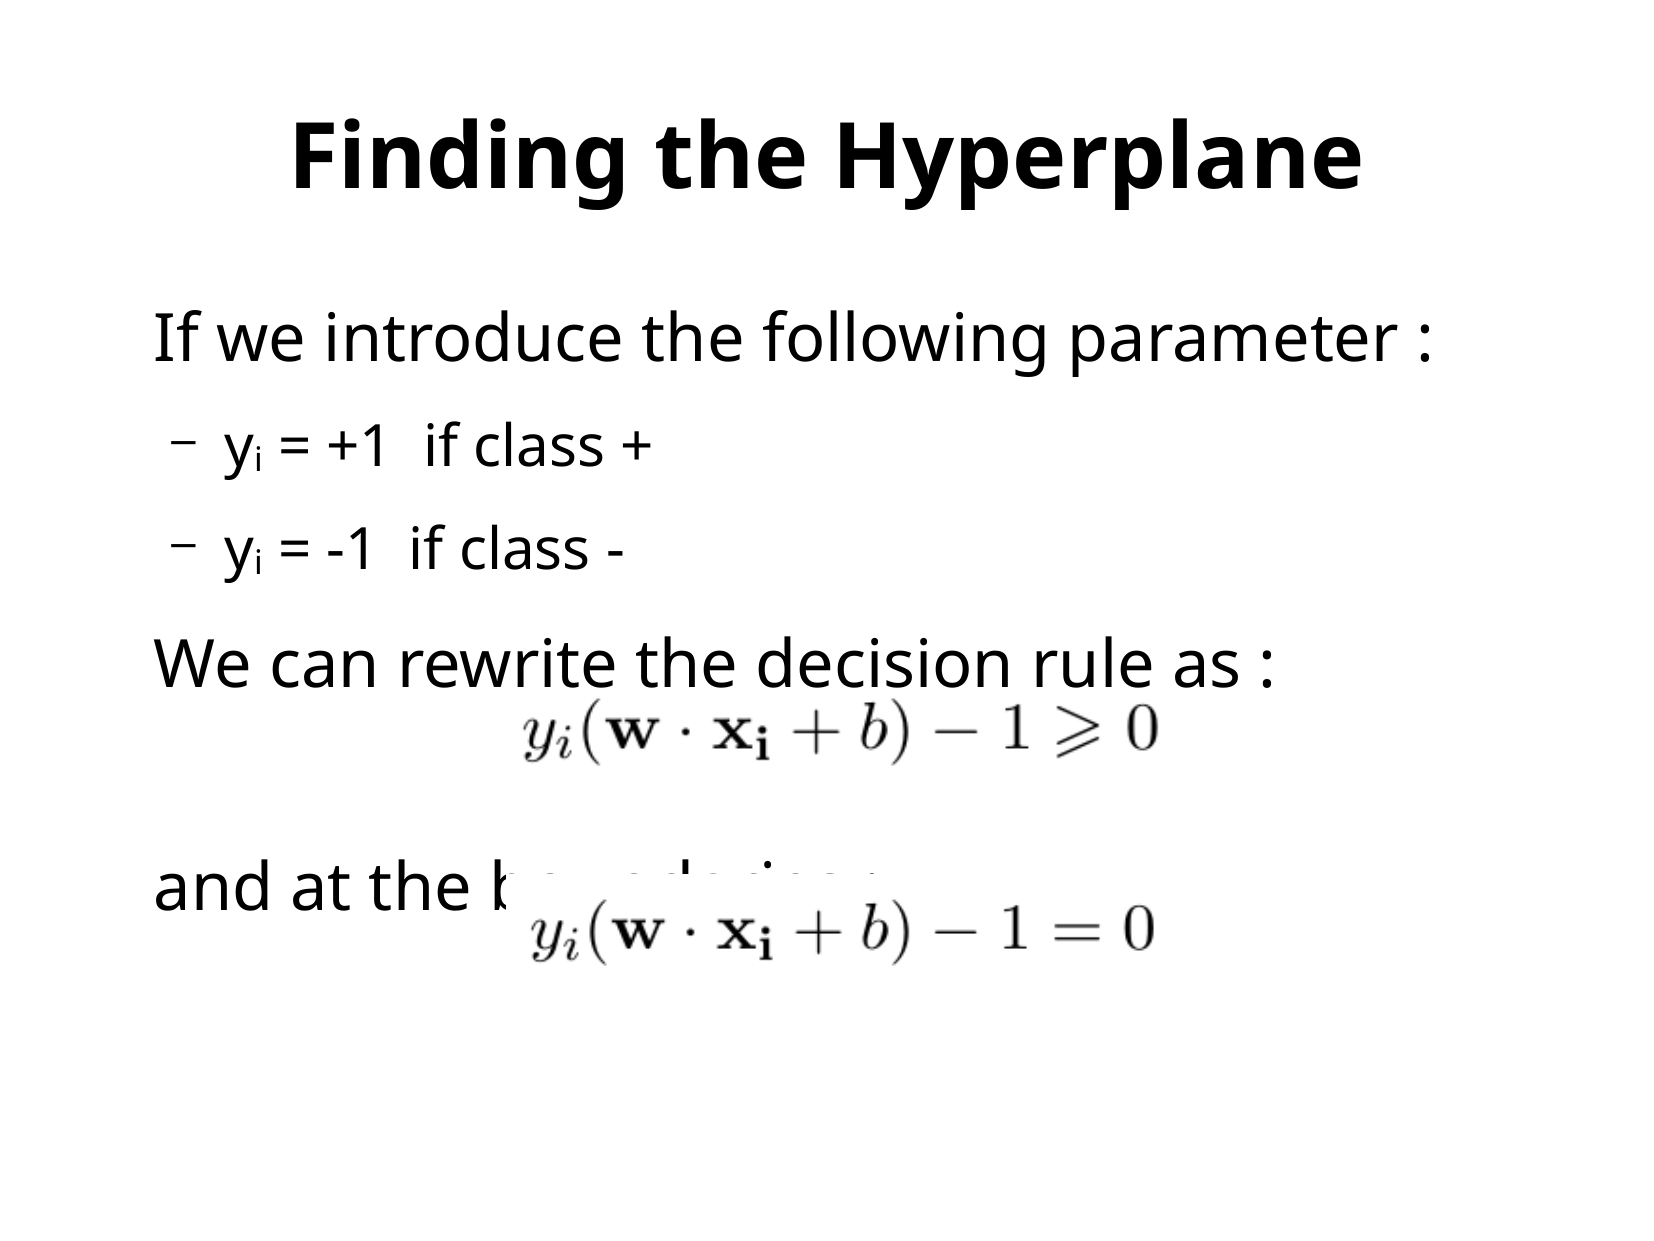

# Finding the Hyperplane
If we introduce the following parameter :
yi = +1 if class +
yi = -1 if class -
We can rewrite the decision rule as :
and at the boundaries :